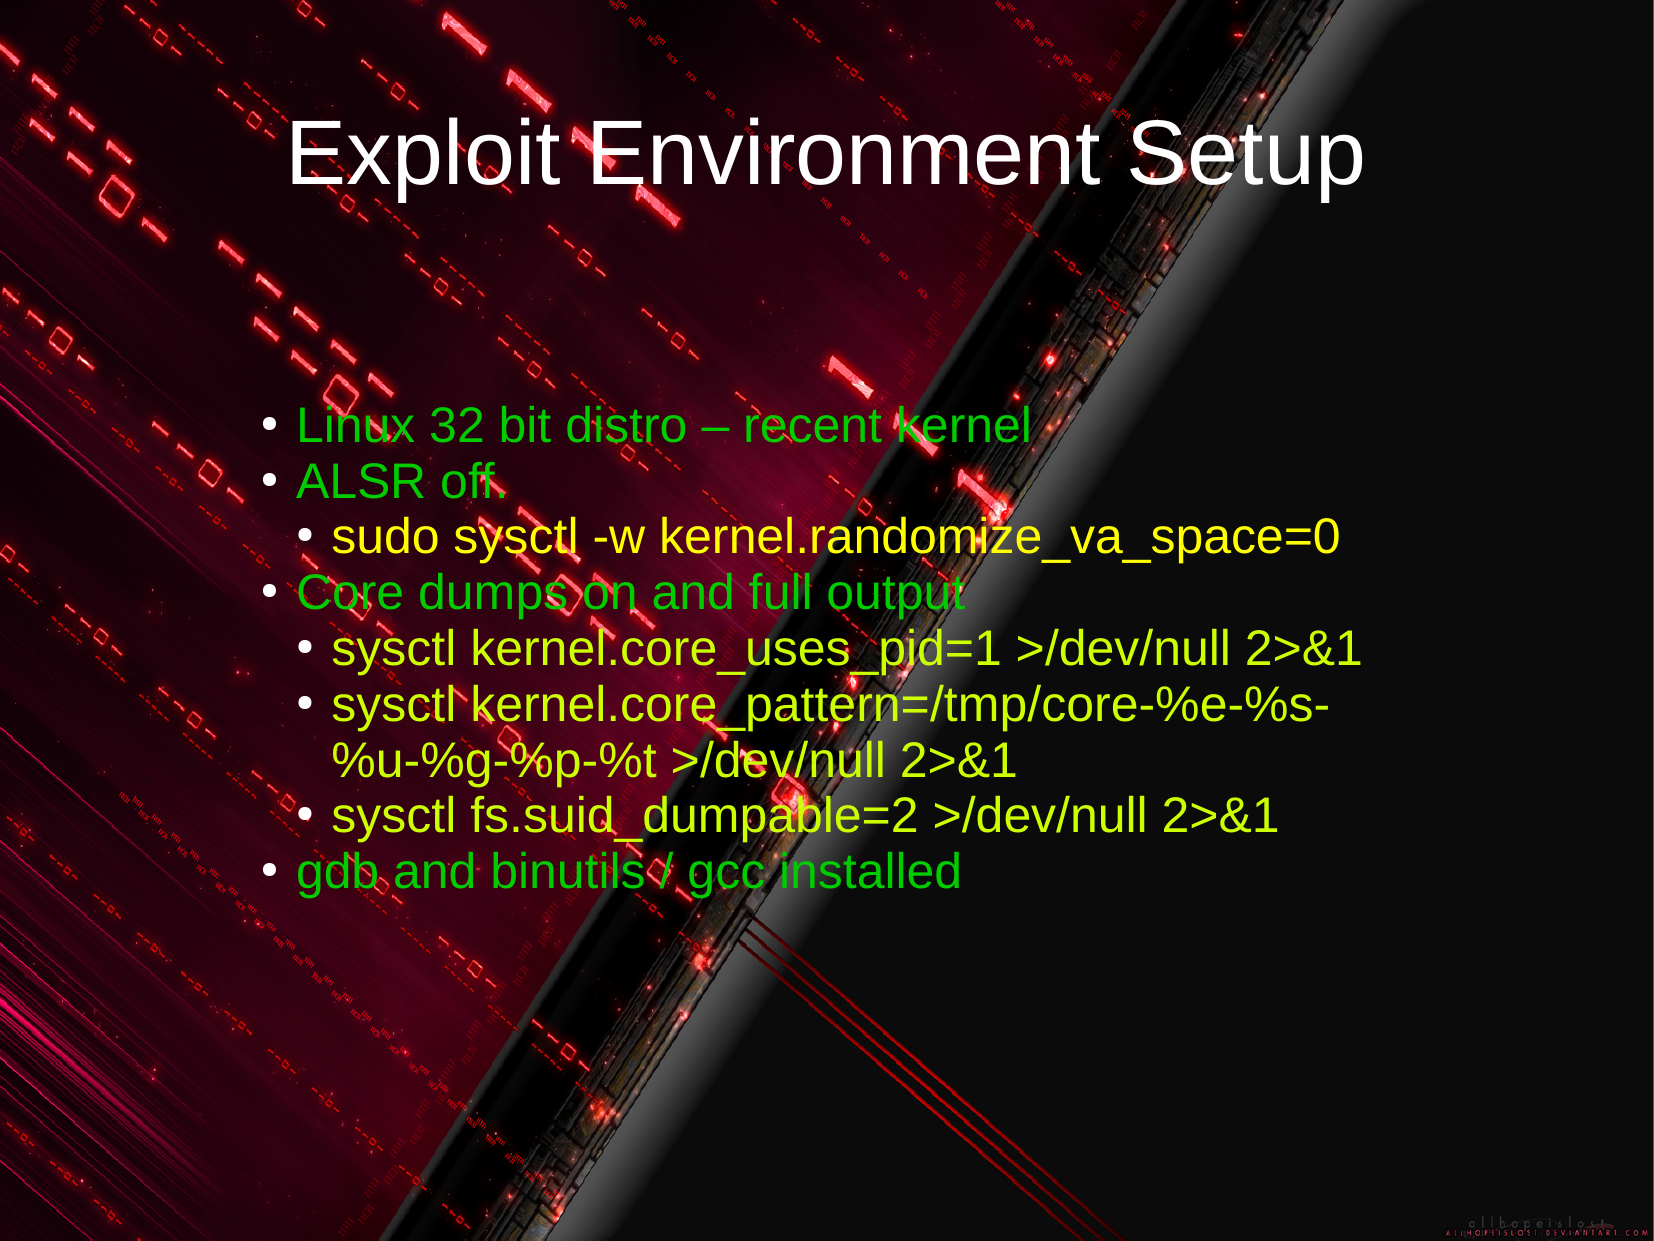

# Exploit Environment Setup
Linux 32 bit distro – recent kernel
ALSR off.
sudo sysctl -w kernel.randomize_va_space=0
Core dumps on and full output
sysctl kernel.core_uses_pid=1 >/dev/null 2>&1
sysctl kernel.core_pattern=/tmp/core-%e-%s-%u-%g-%p-%t >/dev/null 2>&1
sysctl fs.suid_dumpable=2 >/dev/null 2>&1
gdb and binutils / gcc installed